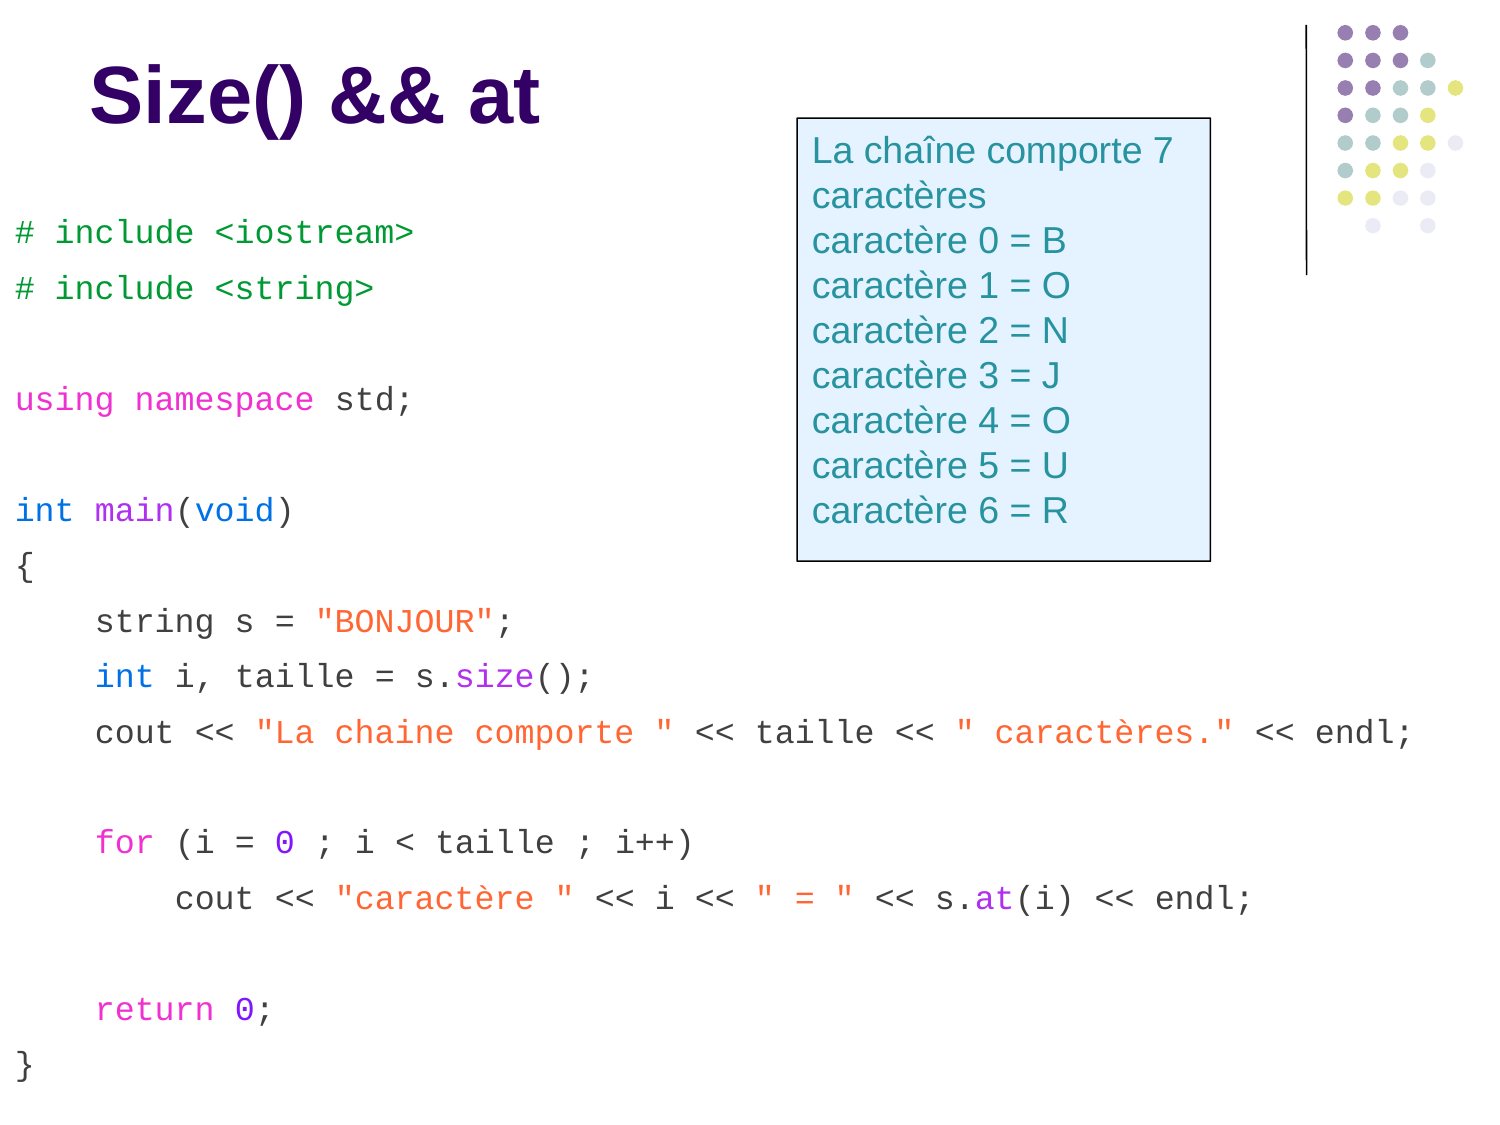

# Size() && at
La chaîne comporte 7 caractères
caractère 0 = B
caractère 1 = O
caractère 2 = N
caractère 3 = J
caractère 4 = O
caractère 5 = U
caractère 6 = R
# include <iostream>
# include <string>
using namespace std;
int main(void)
{
 string s = "BONJOUR";
 int i, taille = s.size();
 cout << "La chaine comporte " << taille << " caractères." << endl;
 for (i = 0 ; i < taille ; i++)
 cout << "caractère " << i << " = " << s.at(i) << endl;
 return 0;
}